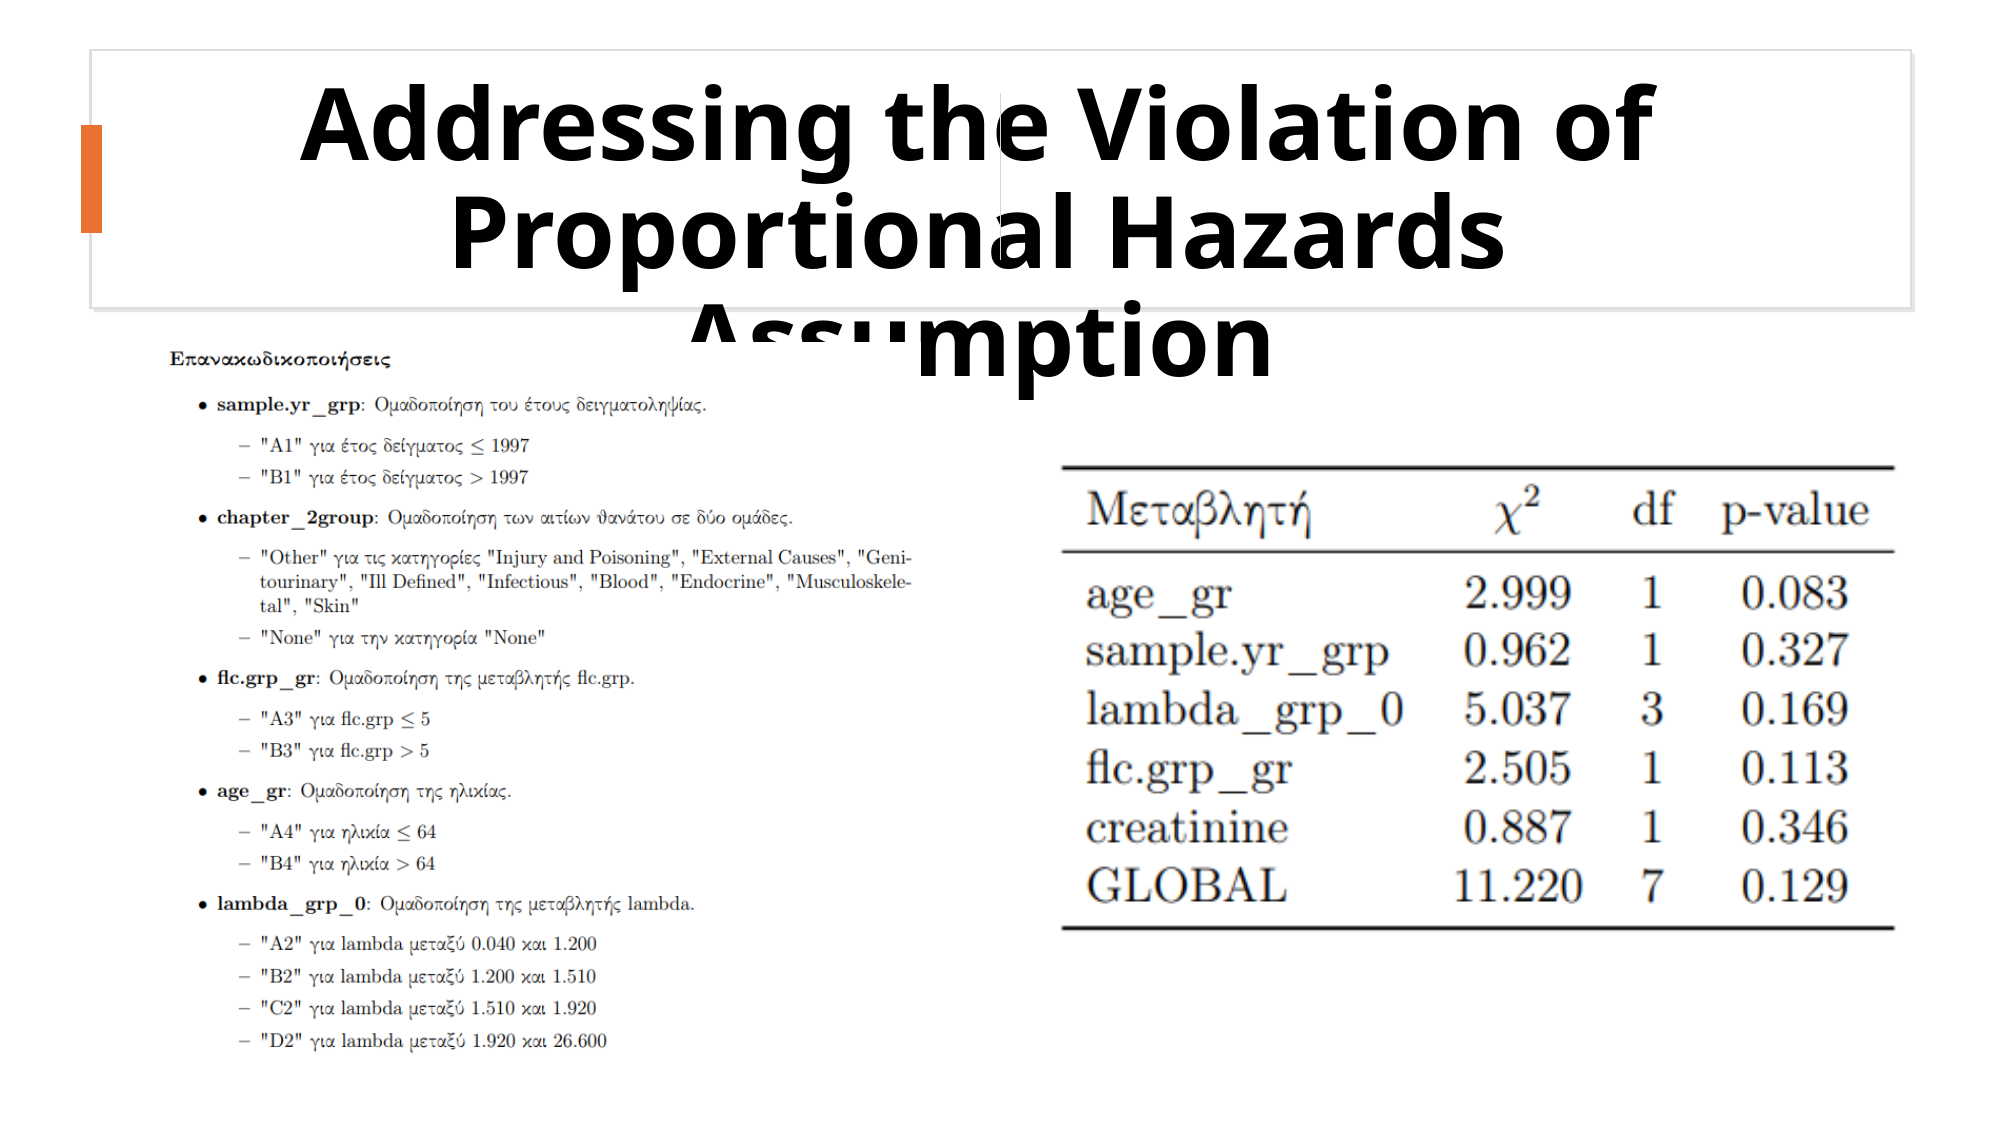

# Addressing the Violation of Proportional Hazards Assumption